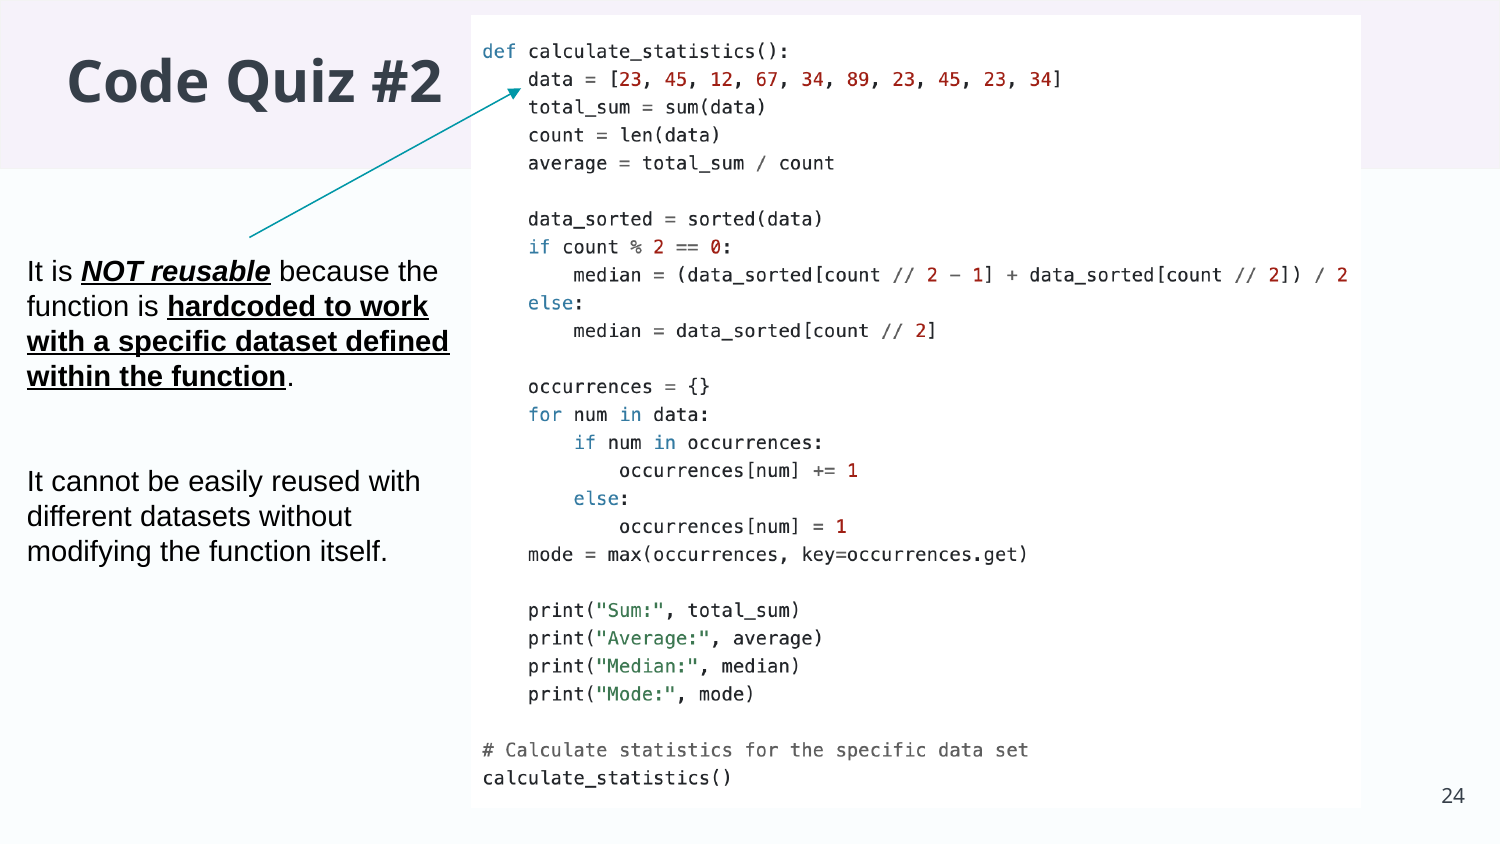

# Code Quiz #2
It is NOT reusable because the function is hardcoded to work with a specific dataset defined within the function.
It cannot be easily reused with different datasets without modifying the function itself.